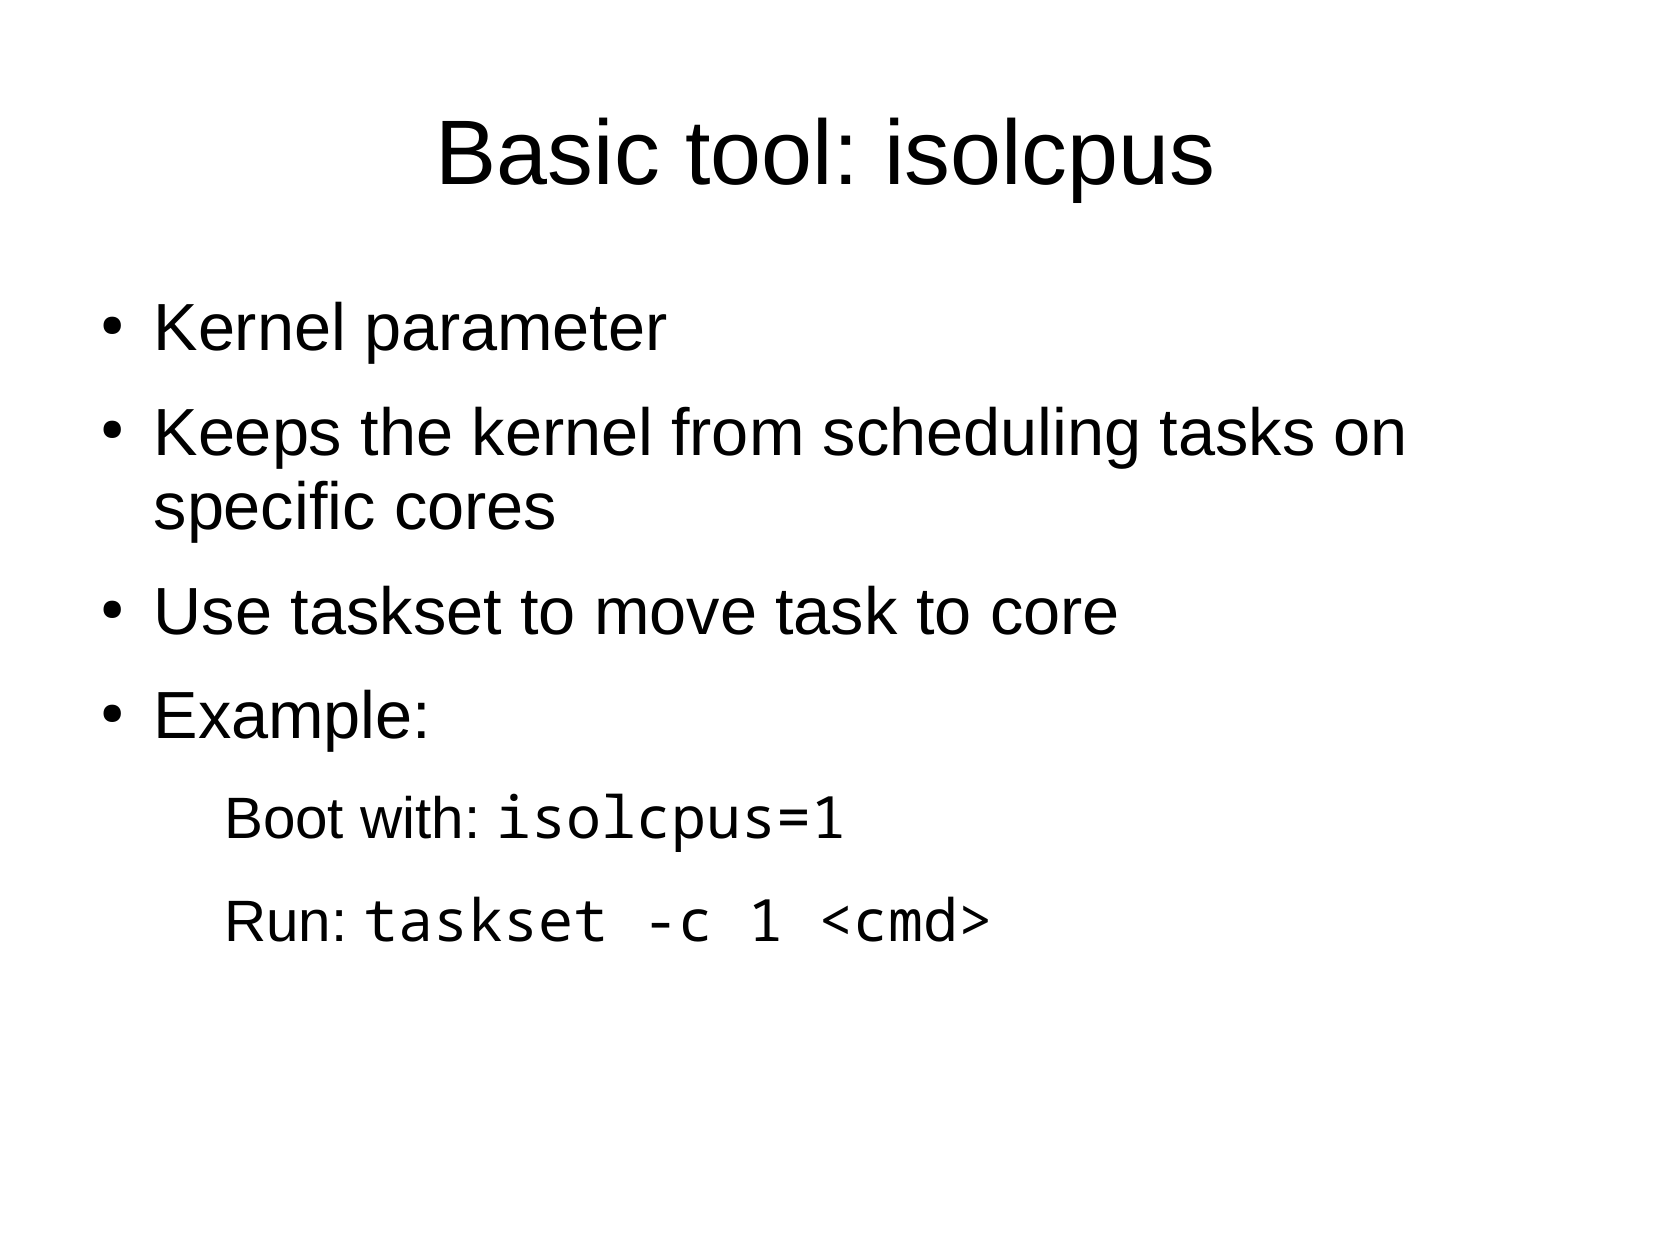

# Basic tool: isolcpus
Kernel parameter
Keeps the kernel from scheduling tasks on specific cores
Use taskset to move task to core
Example:
Boot with: isolcpus=1
Run: taskset -c 1 <cmd>